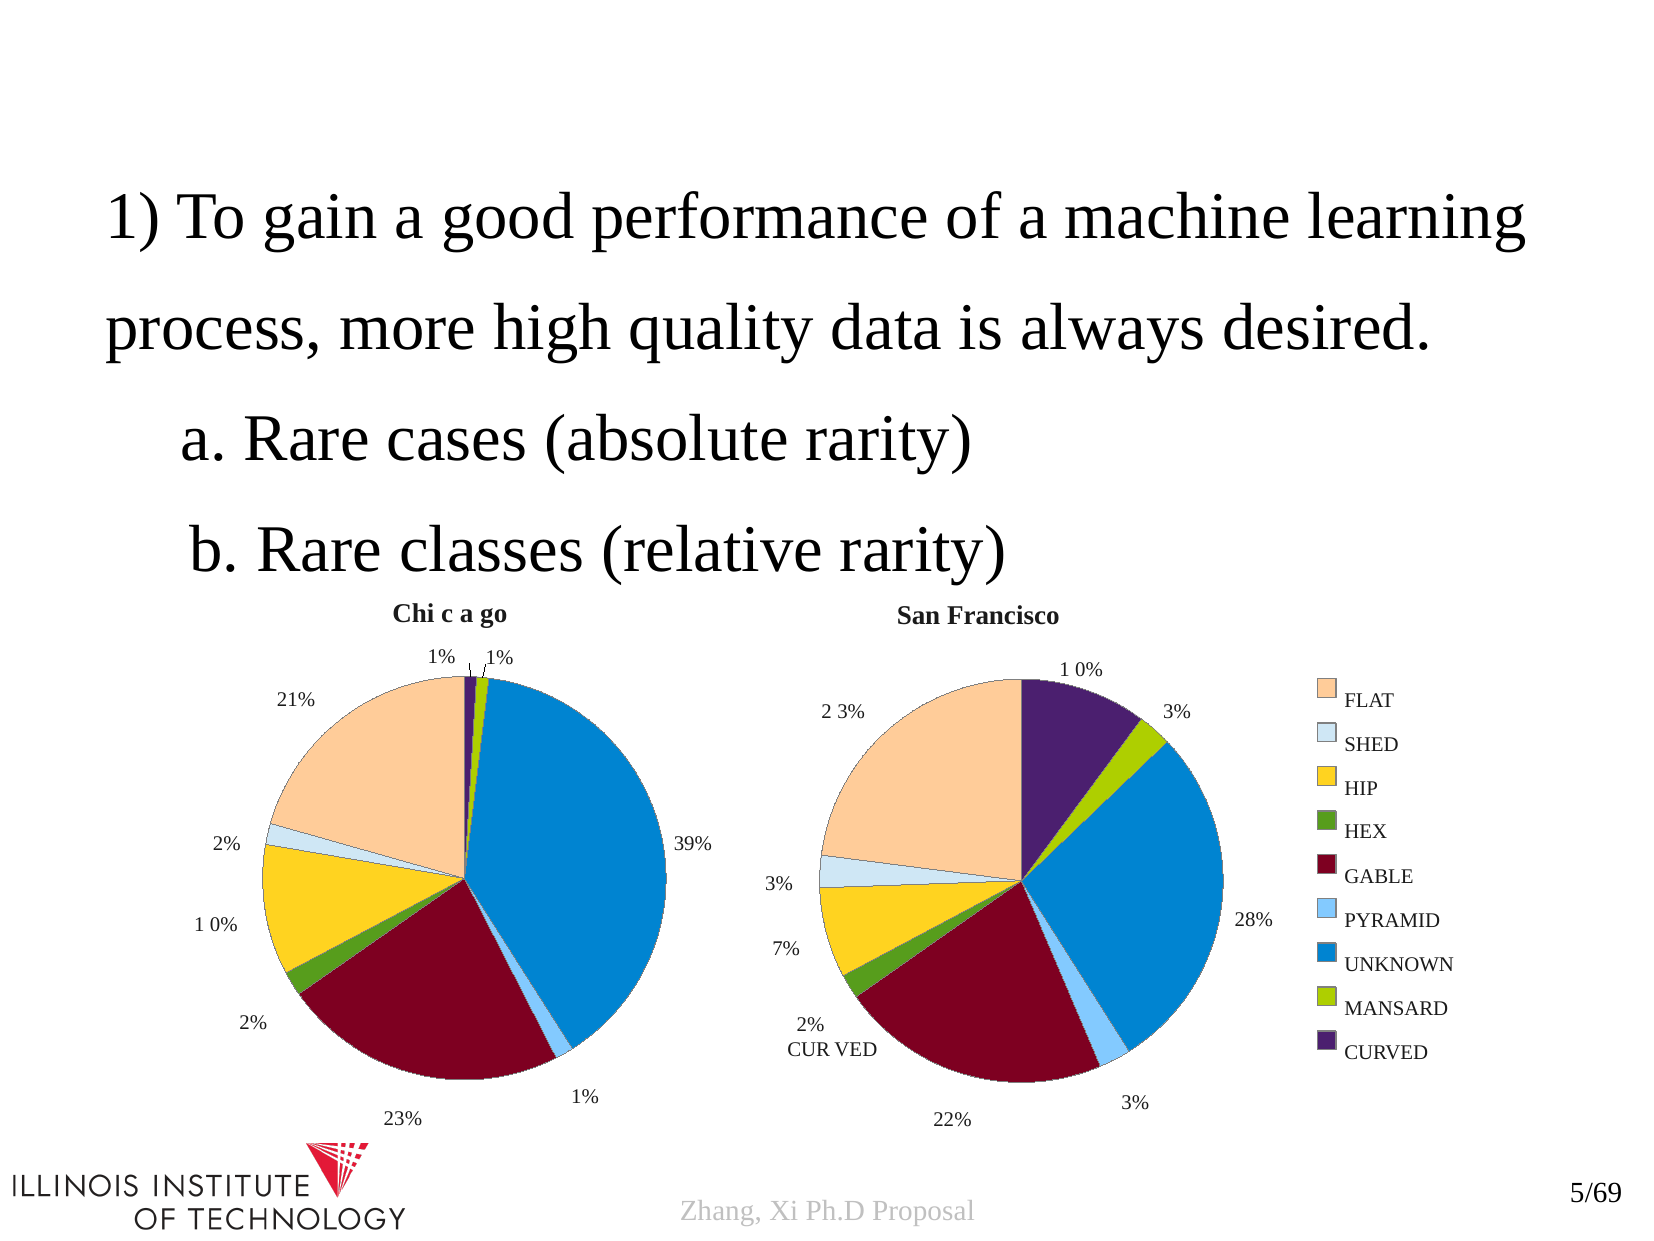

1) To gain a good performance of a machine learning process, more high quality data is always desired.
	a. Rare cases (absolute rarity)
 b. Rare classes (relative rarity)
Chi c a go
San Francisco
1%
1%
1 0%
FLAT
21%
FLAT
2 3%
3%
SHED
SHED
HIP
HIP
HEX
HEX
2%
39%
GAB LE
GABLE
3%
PYR AMID
28%
PYRAMID
1 0%
7%
UNKNOWN
UNKNOWN
M ANSARD
MANSARD
2%
2%
CUR VED
CURVED
1%
3%
23%
22%
5
Zhang, Xi Ph.D Proposal